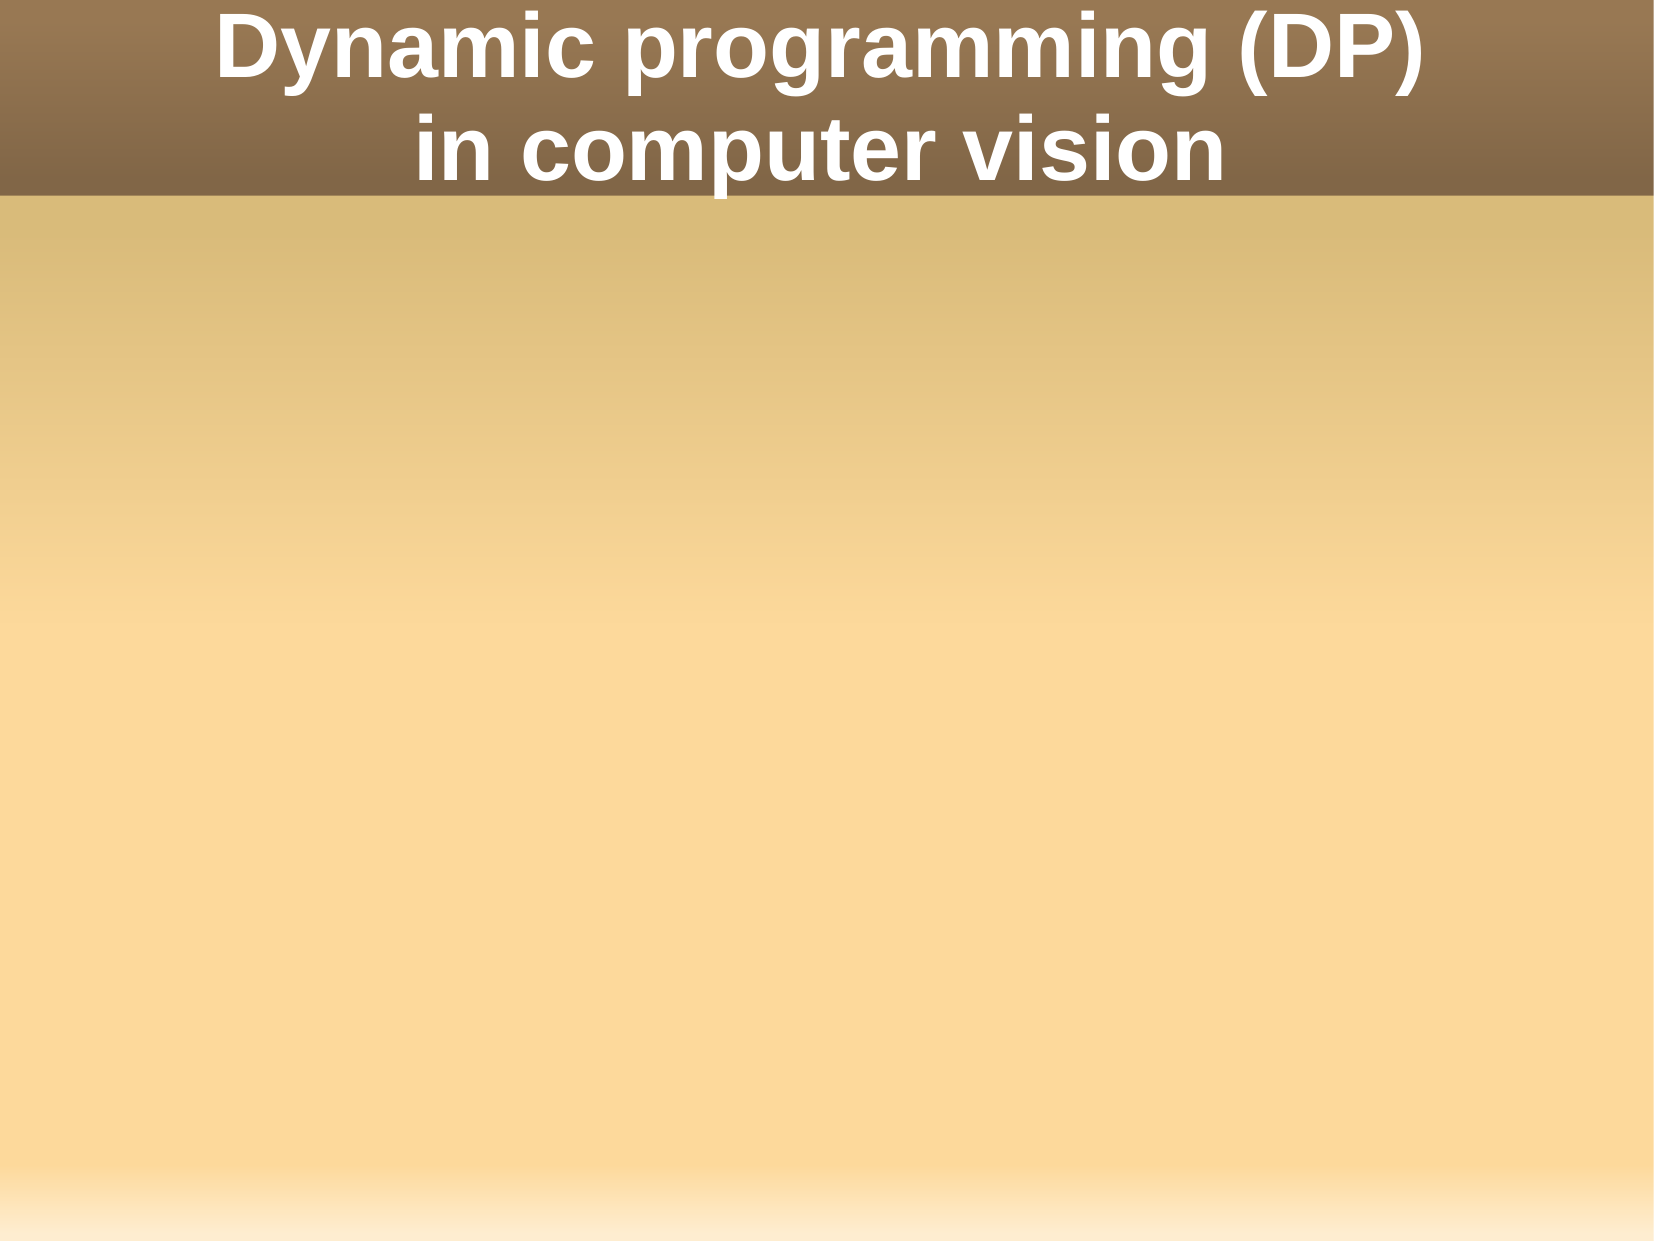

# Dynamic programming (DP) in computer vision